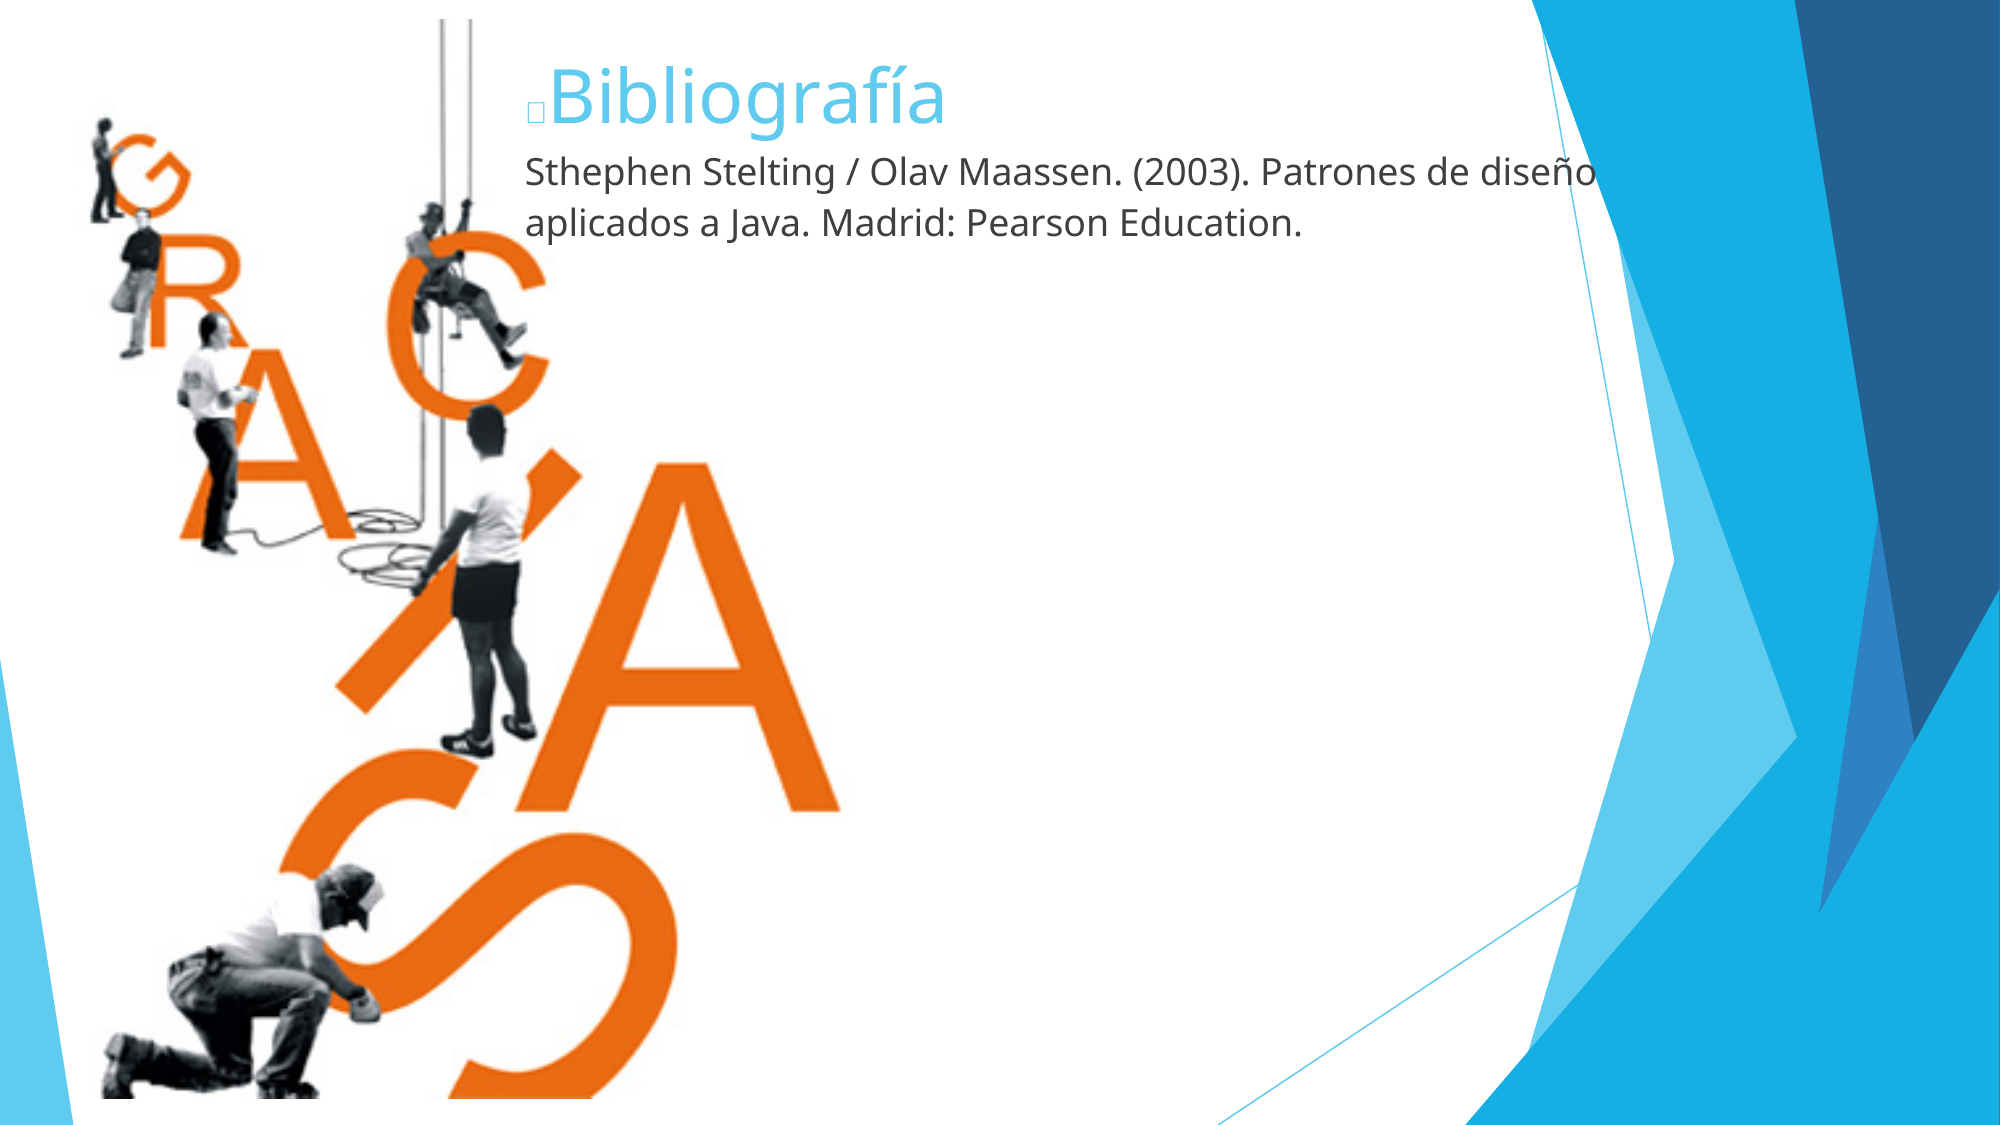

Bibliografía
Sthephen Stelting / Olav Maassen. (2003). Patrones de diseño aplicados a Java. Madrid: Pearson Education.